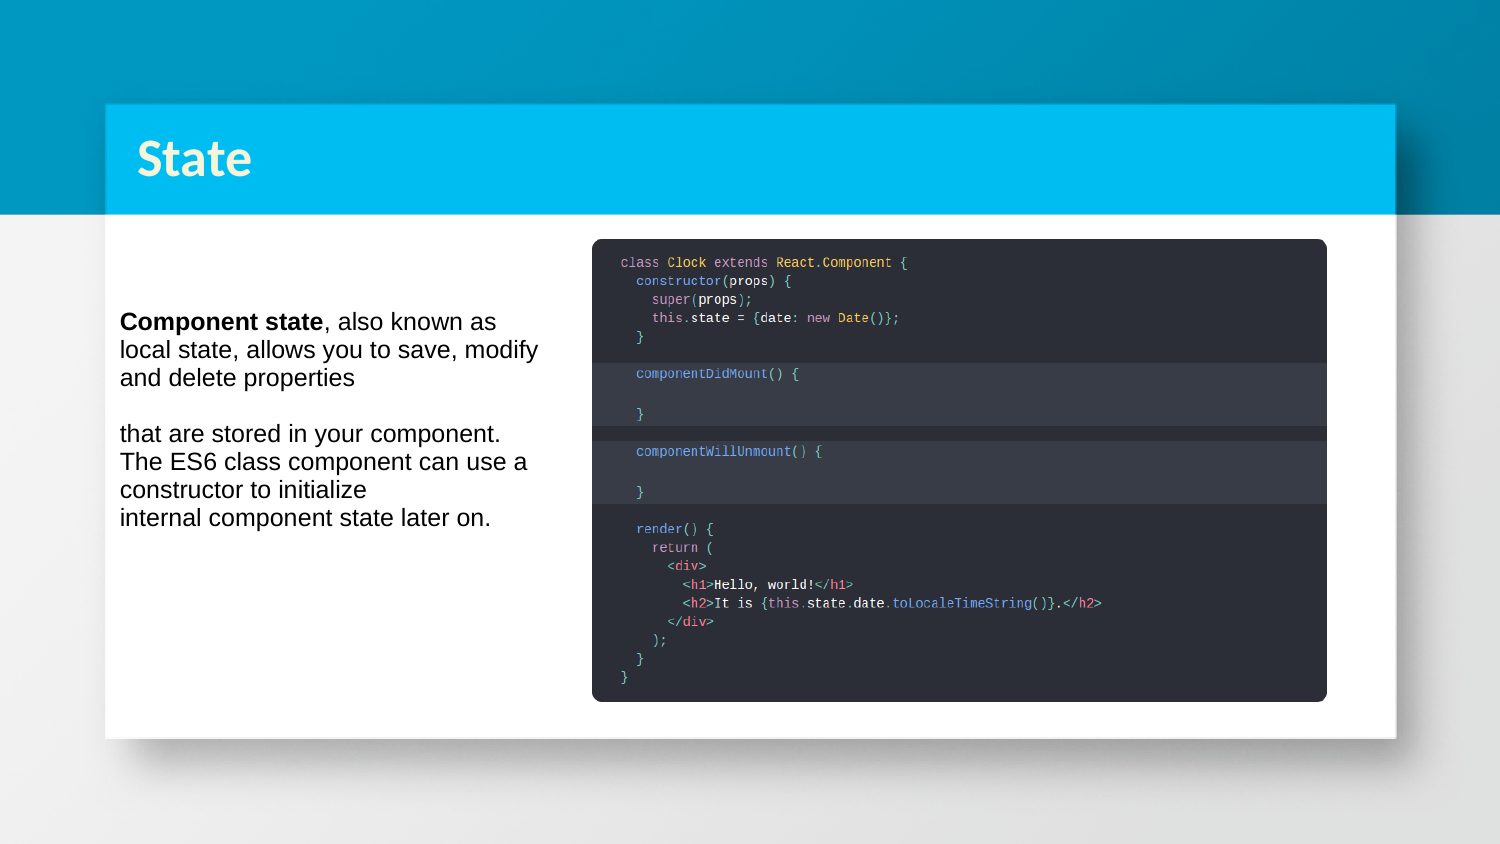

# State
Component state, also known as local state, allows you to save, modify and delete properties
that are stored in your component. The ES6 class component can use a constructor to initialize
internal component state later on.